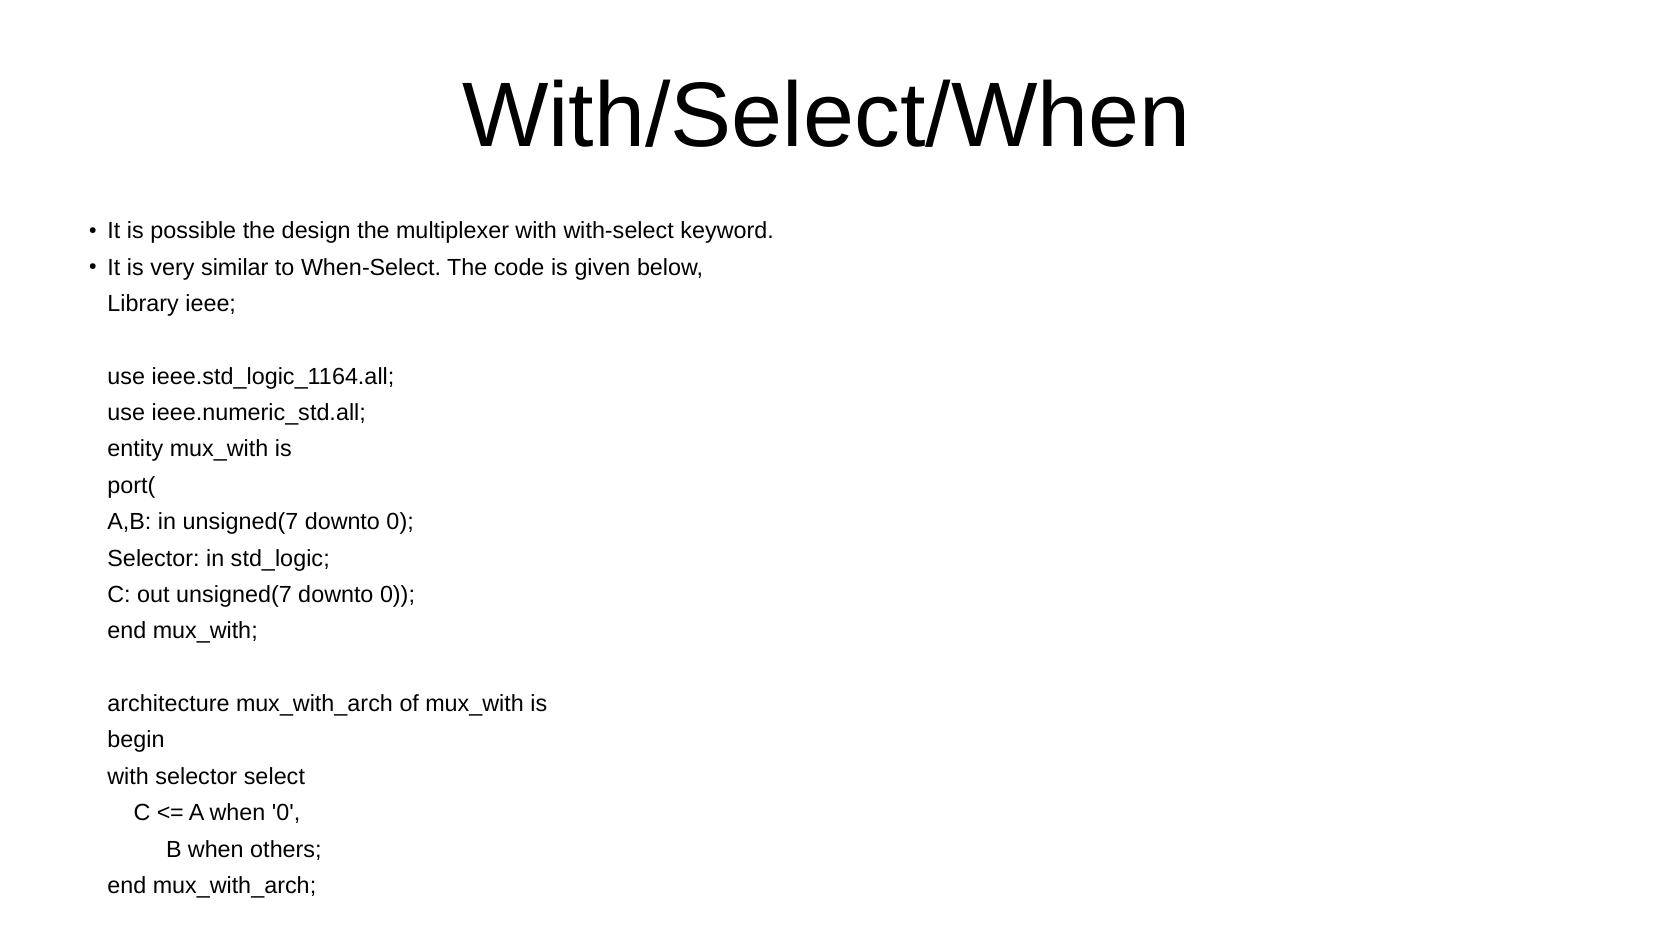

# With/Select/When
It is possible the design the multiplexer with with-select keyword.
It is very similar to When-Select. The code is given below,
Library ieee;
use ieee.std_logic_1164.all;
use ieee.numeric_std.all;
entity mux_with is
port(
A,B: in unsigned(7 downto 0);
Selector: in std_logic;
C: out unsigned(7 downto 0));
end mux_with;
architecture mux_with_arch of mux_with is
begin
with selector select
 C <= A when '0',
 B when others;
end mux_with_arch;